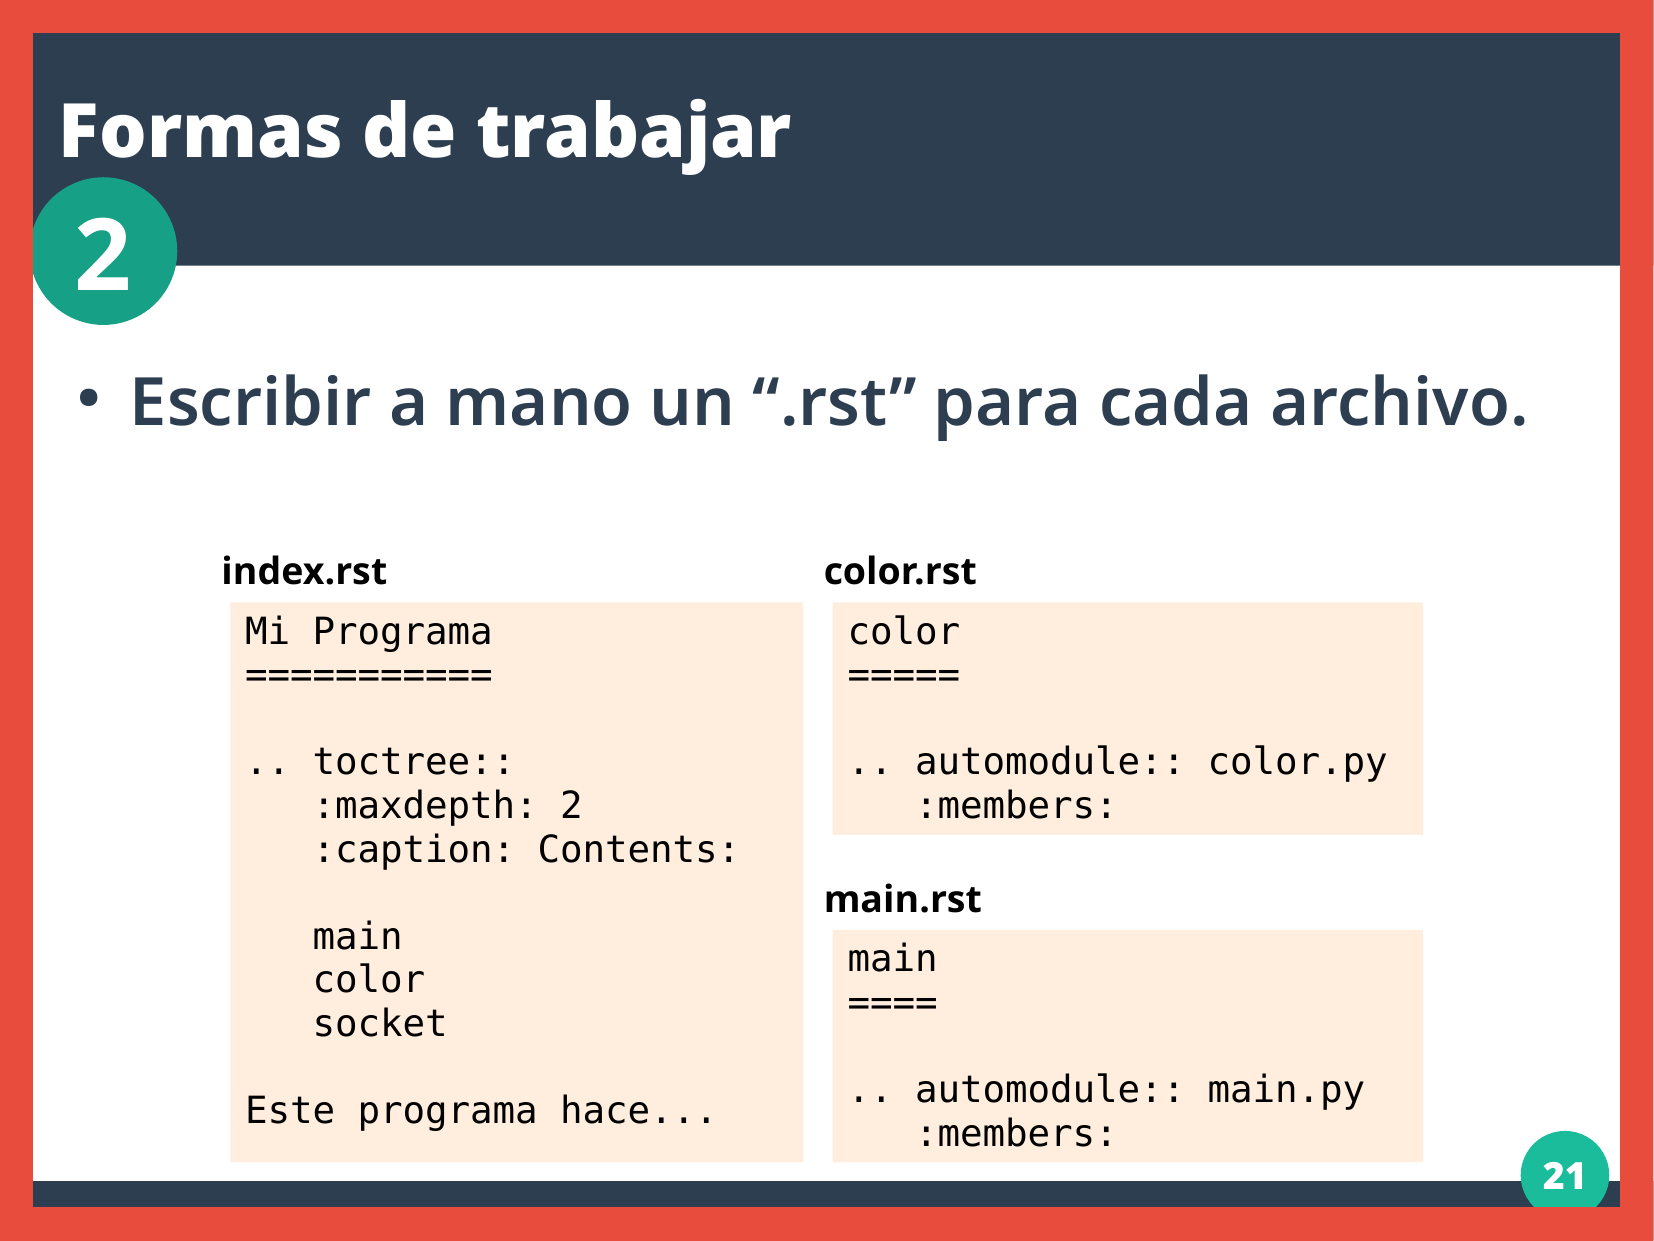

# Formas de trabajar
2
Escribir a mano un “.rst” para cada archivo.
index.rst
color.rst
Mi Programa
===========
.. toctree::
 :maxdepth: 2
 :caption: Contents:
 main
 color
 socket
Este programa hace...
color
=====
.. automodule:: color.py
 :members:
main.rst
main
====
.. automodule:: main.py
 :members:
21